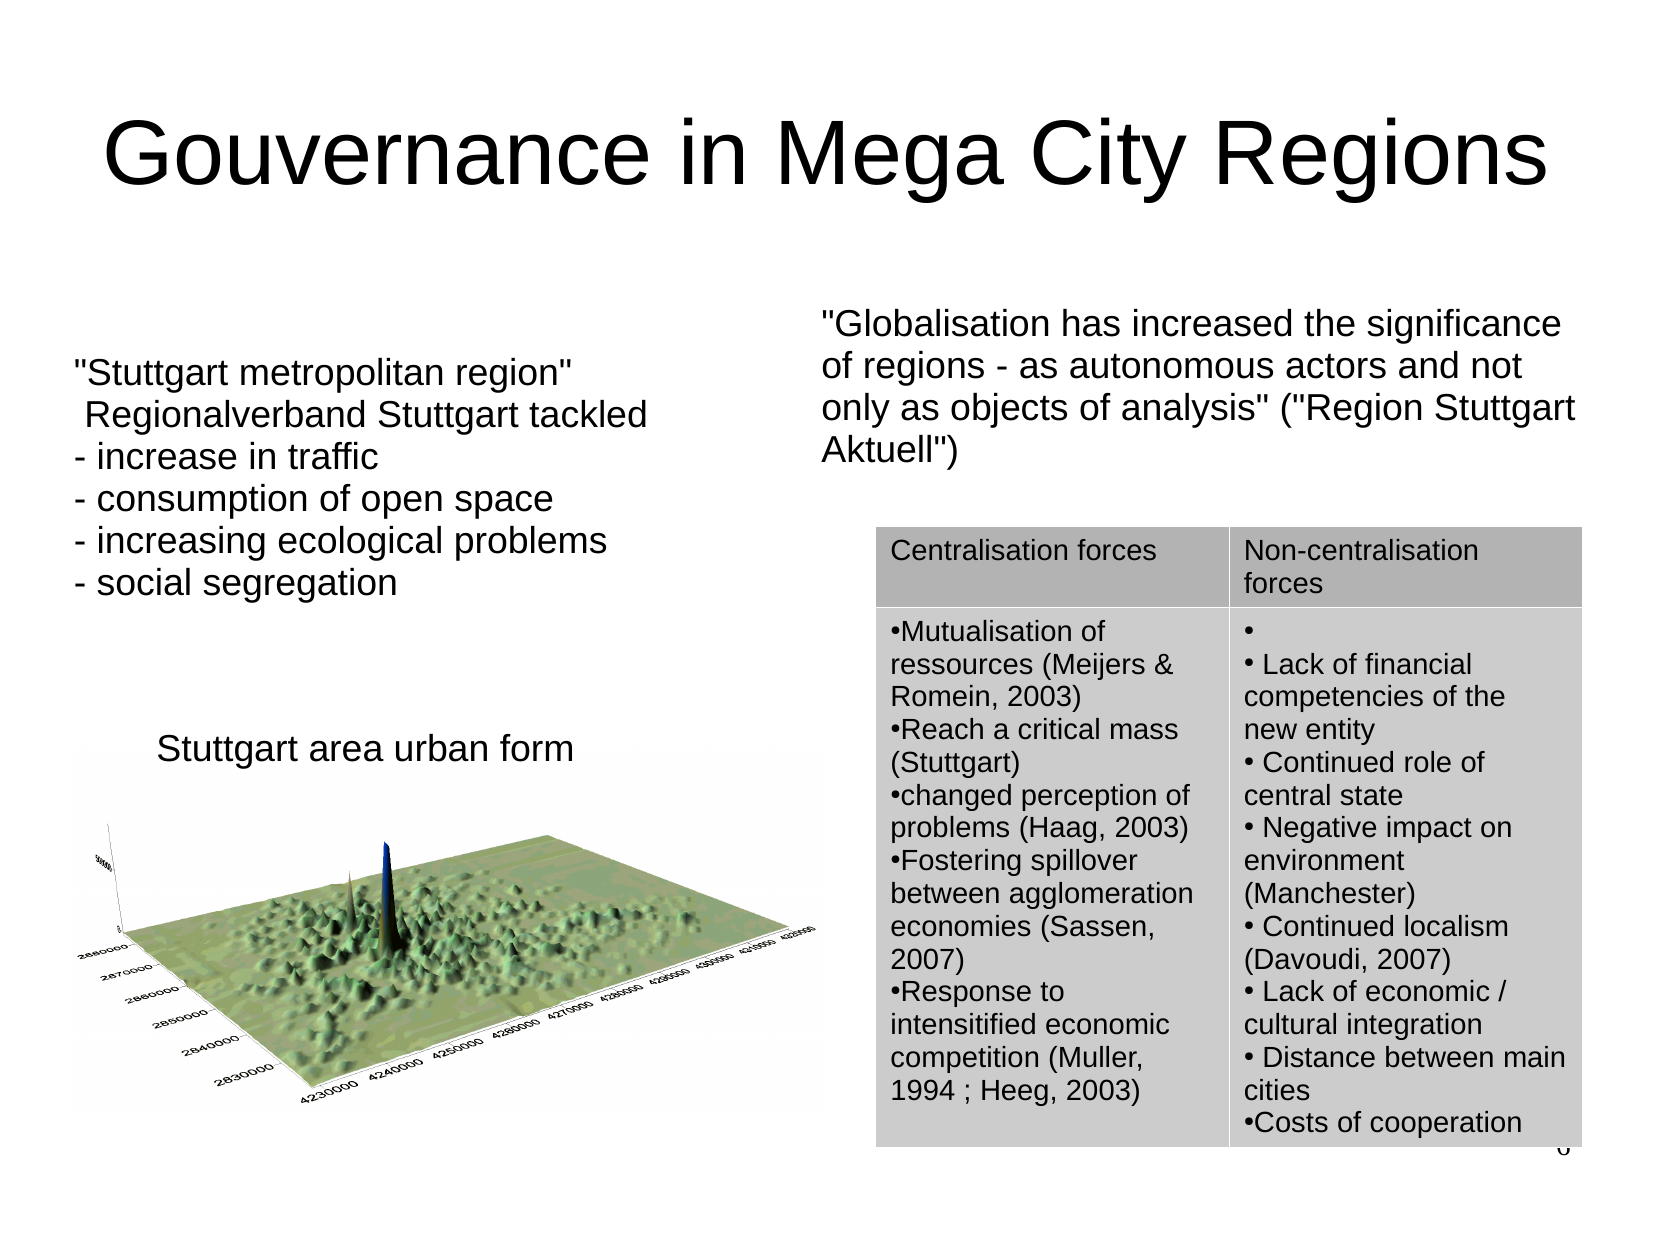

# Gouvernance in Mega City Regions
"Stuttgart metropolitan region"
 Regionalverband Stuttgart tackled
- increase in traffic
- consumption of open space
- increasing ecological problems
- social segregation
"Globalisation has increased the significance of regions - as autonomous actors and not only as objects of analysis" ("Region Stuttgart Aktuell")
| Centralisation forces | Non-centralisation forces |
| --- | --- |
| Mutualisation of ressources (Meijers & Romein, 2003) Reach a critical mass (Stuttgart) changed perception of problems (Haag, 2003) Fostering spillover between agglomeration economies (Sassen, 2007) Response to intensitified economic competition (Muller, 1994 ; Heeg, 2003) | Lack of financial competencies of the new entity Continued role of central state Negative impact on environment (Manchester) Continued localism (Davoudi, 2007) Lack of economic / cultural integration Distance between main cities Costs of cooperation |
Stuttgart area urban form
6